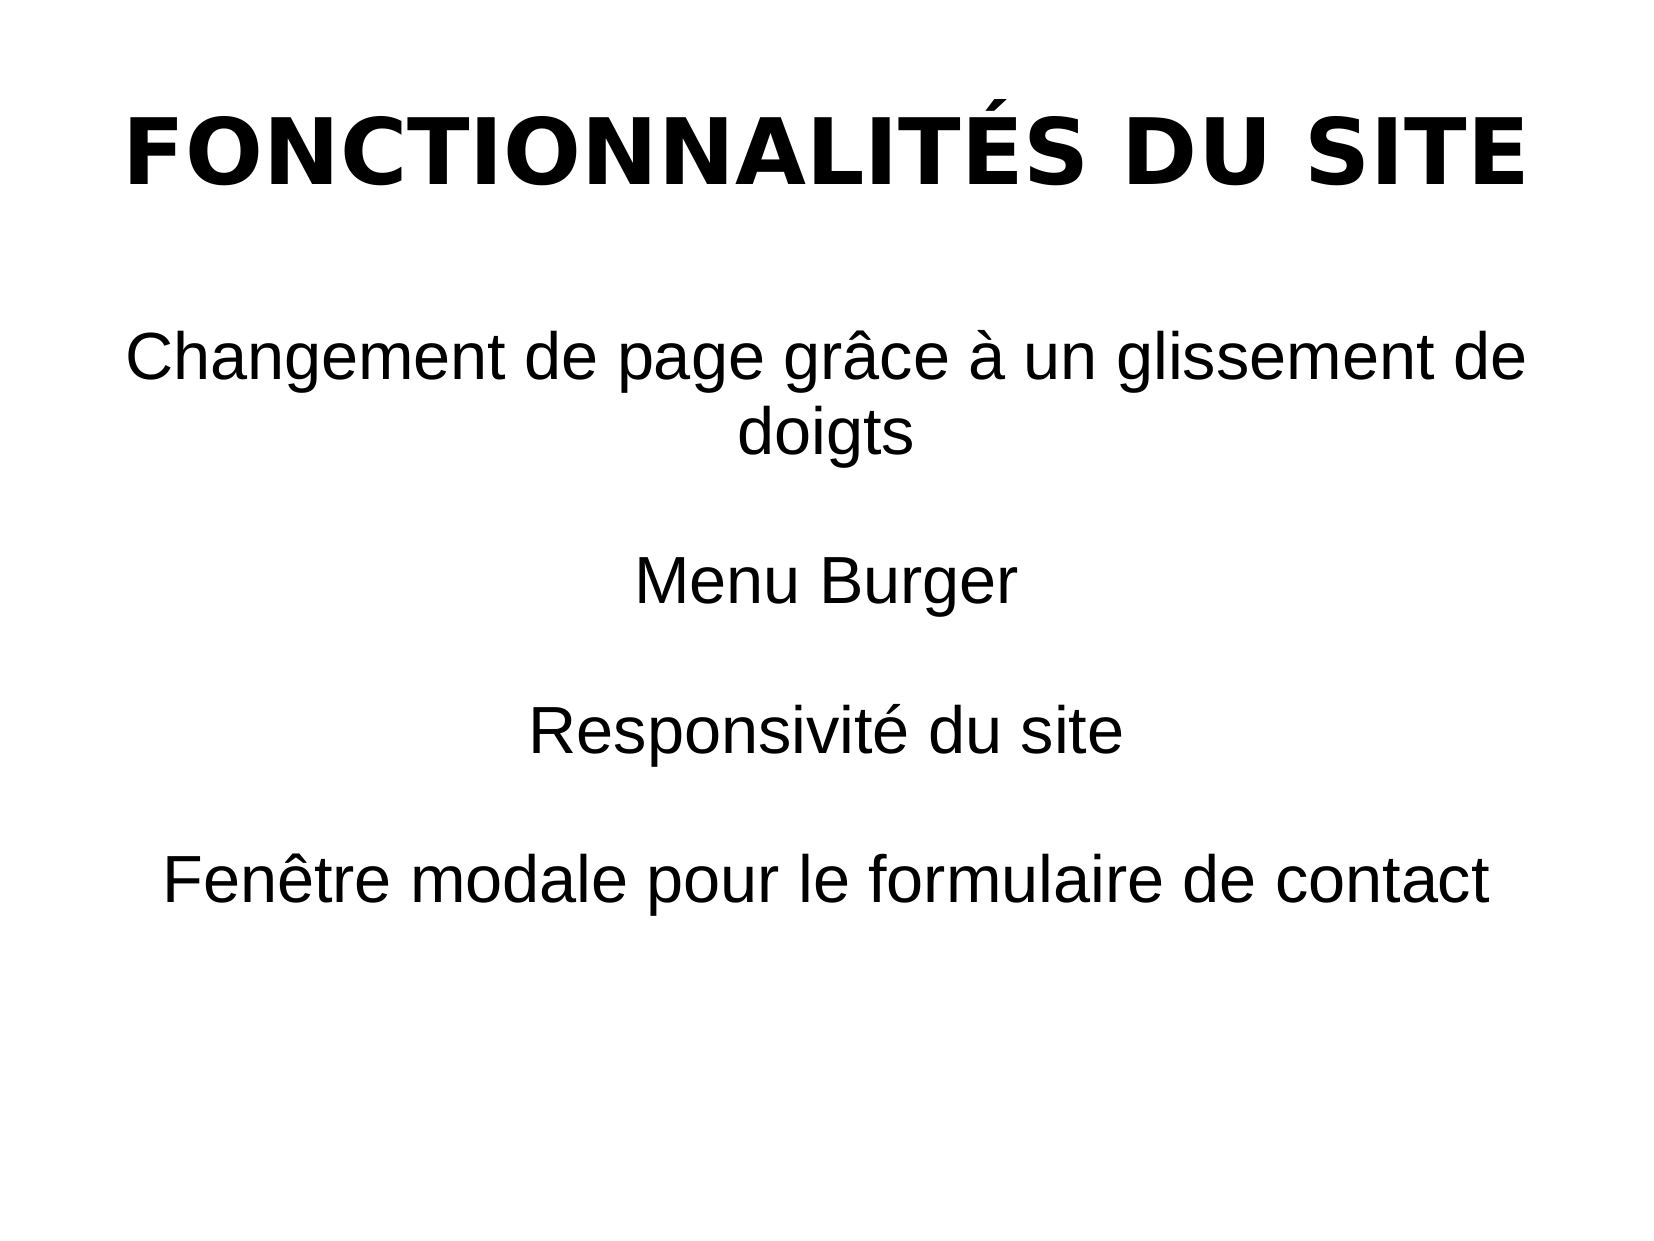

# FONCTIONNALITÉS DU SITE
Changement de page grâce à un glissement de doigts
Menu Burger
Responsivité du site
Fenêtre modale pour le formulaire de contact